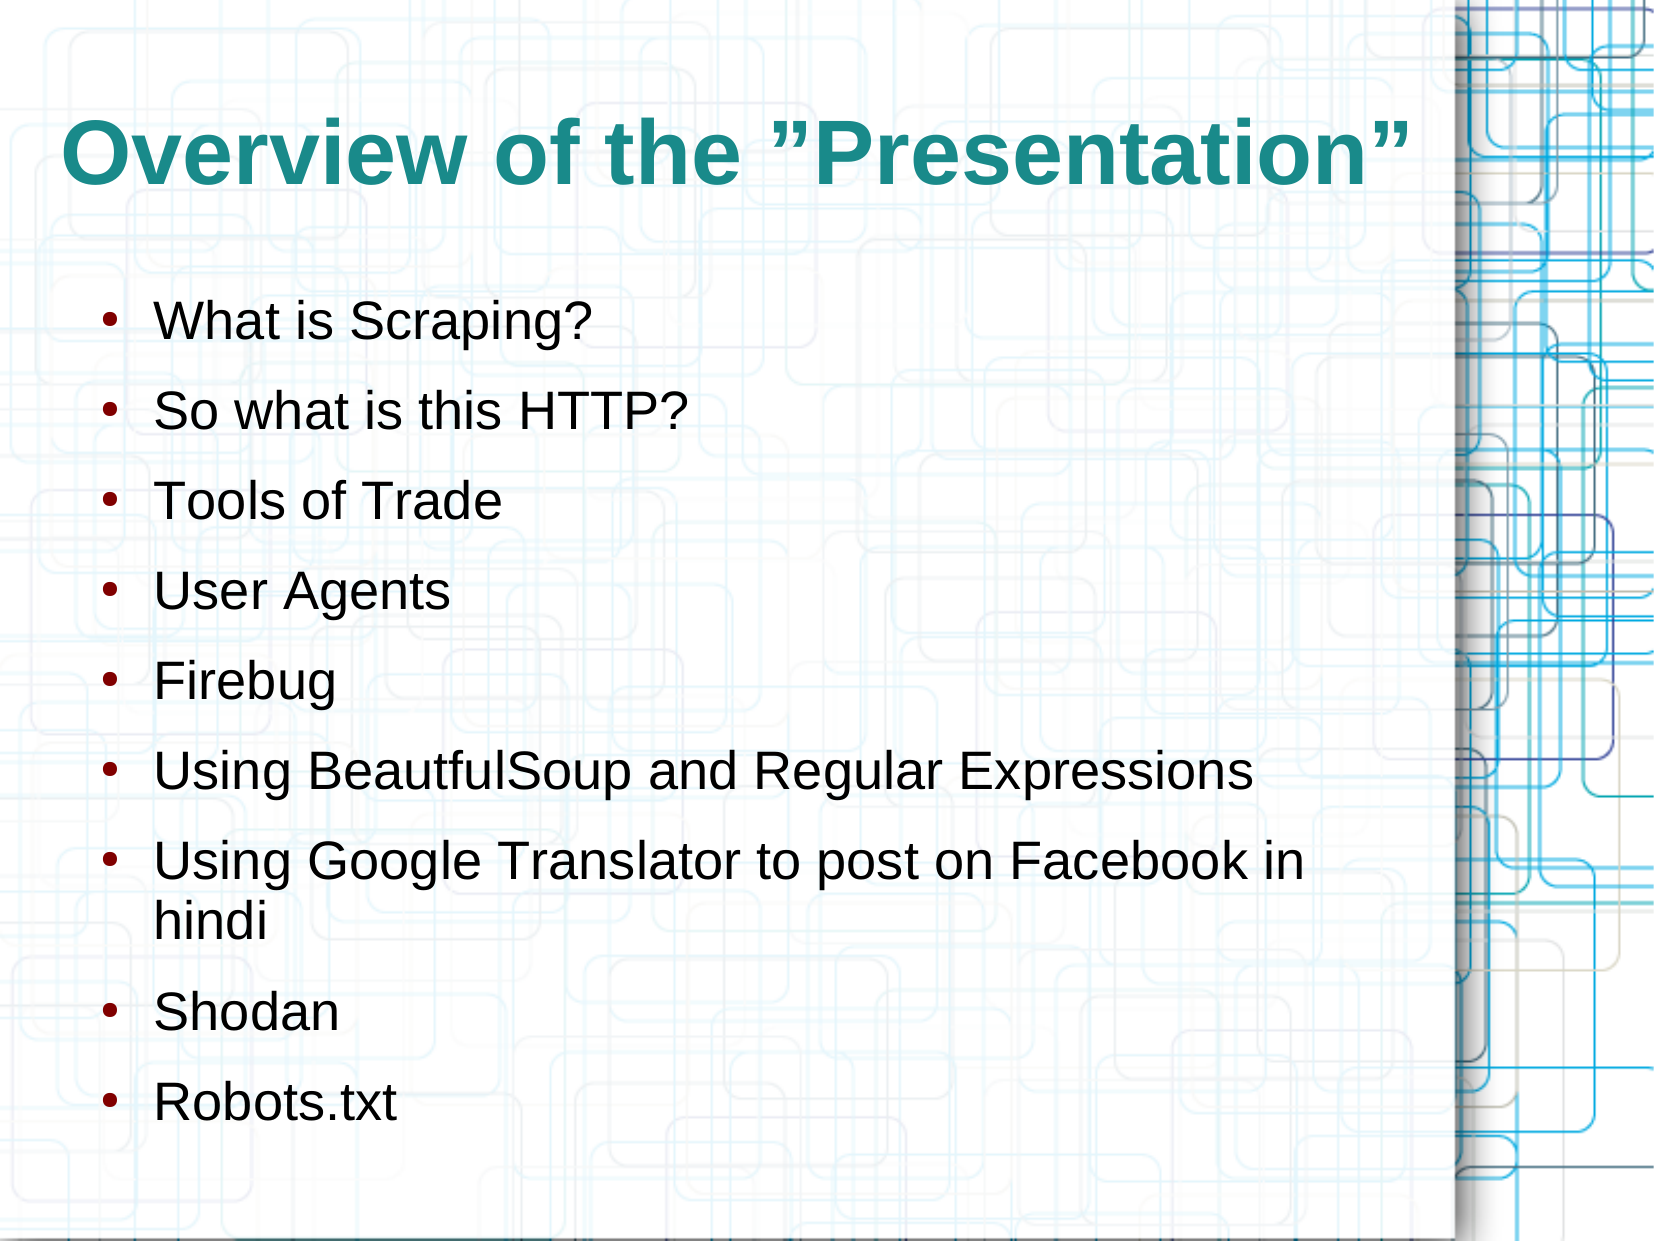

# Overview of the ”Presentation”
What is Scraping?
So what is this HTTP?
Tools of Trade
User Agents
Firebug
Using BeautfulSoup and Regular Expressions
Using Google Translator to post on Facebook in hindi
Shodan
Robots.txt